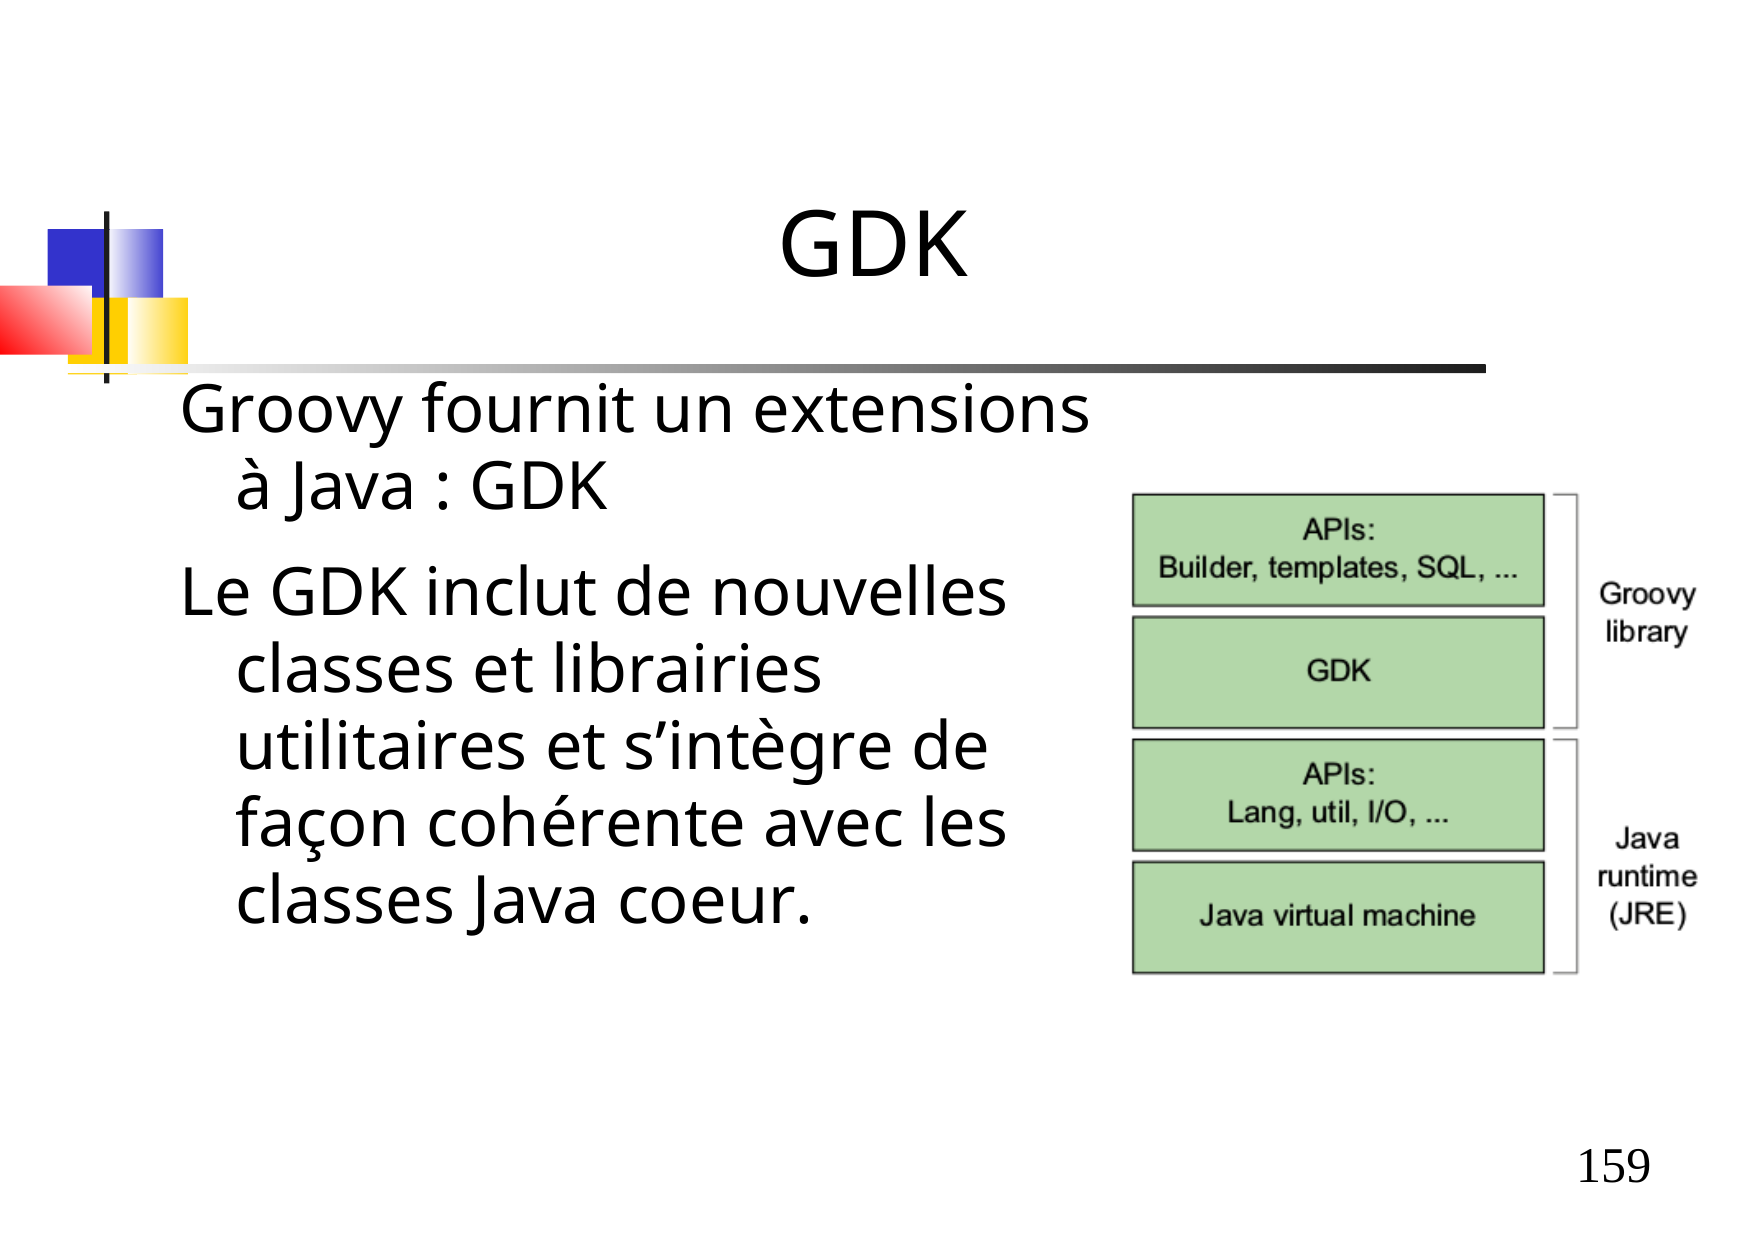

# GDK
Groovy fournit un extensions à Java : GDK
Le GDK inclut de nouvelles classes et librairies utilitaires et s’intègre de façon cohérente avec les classes Java coeur.